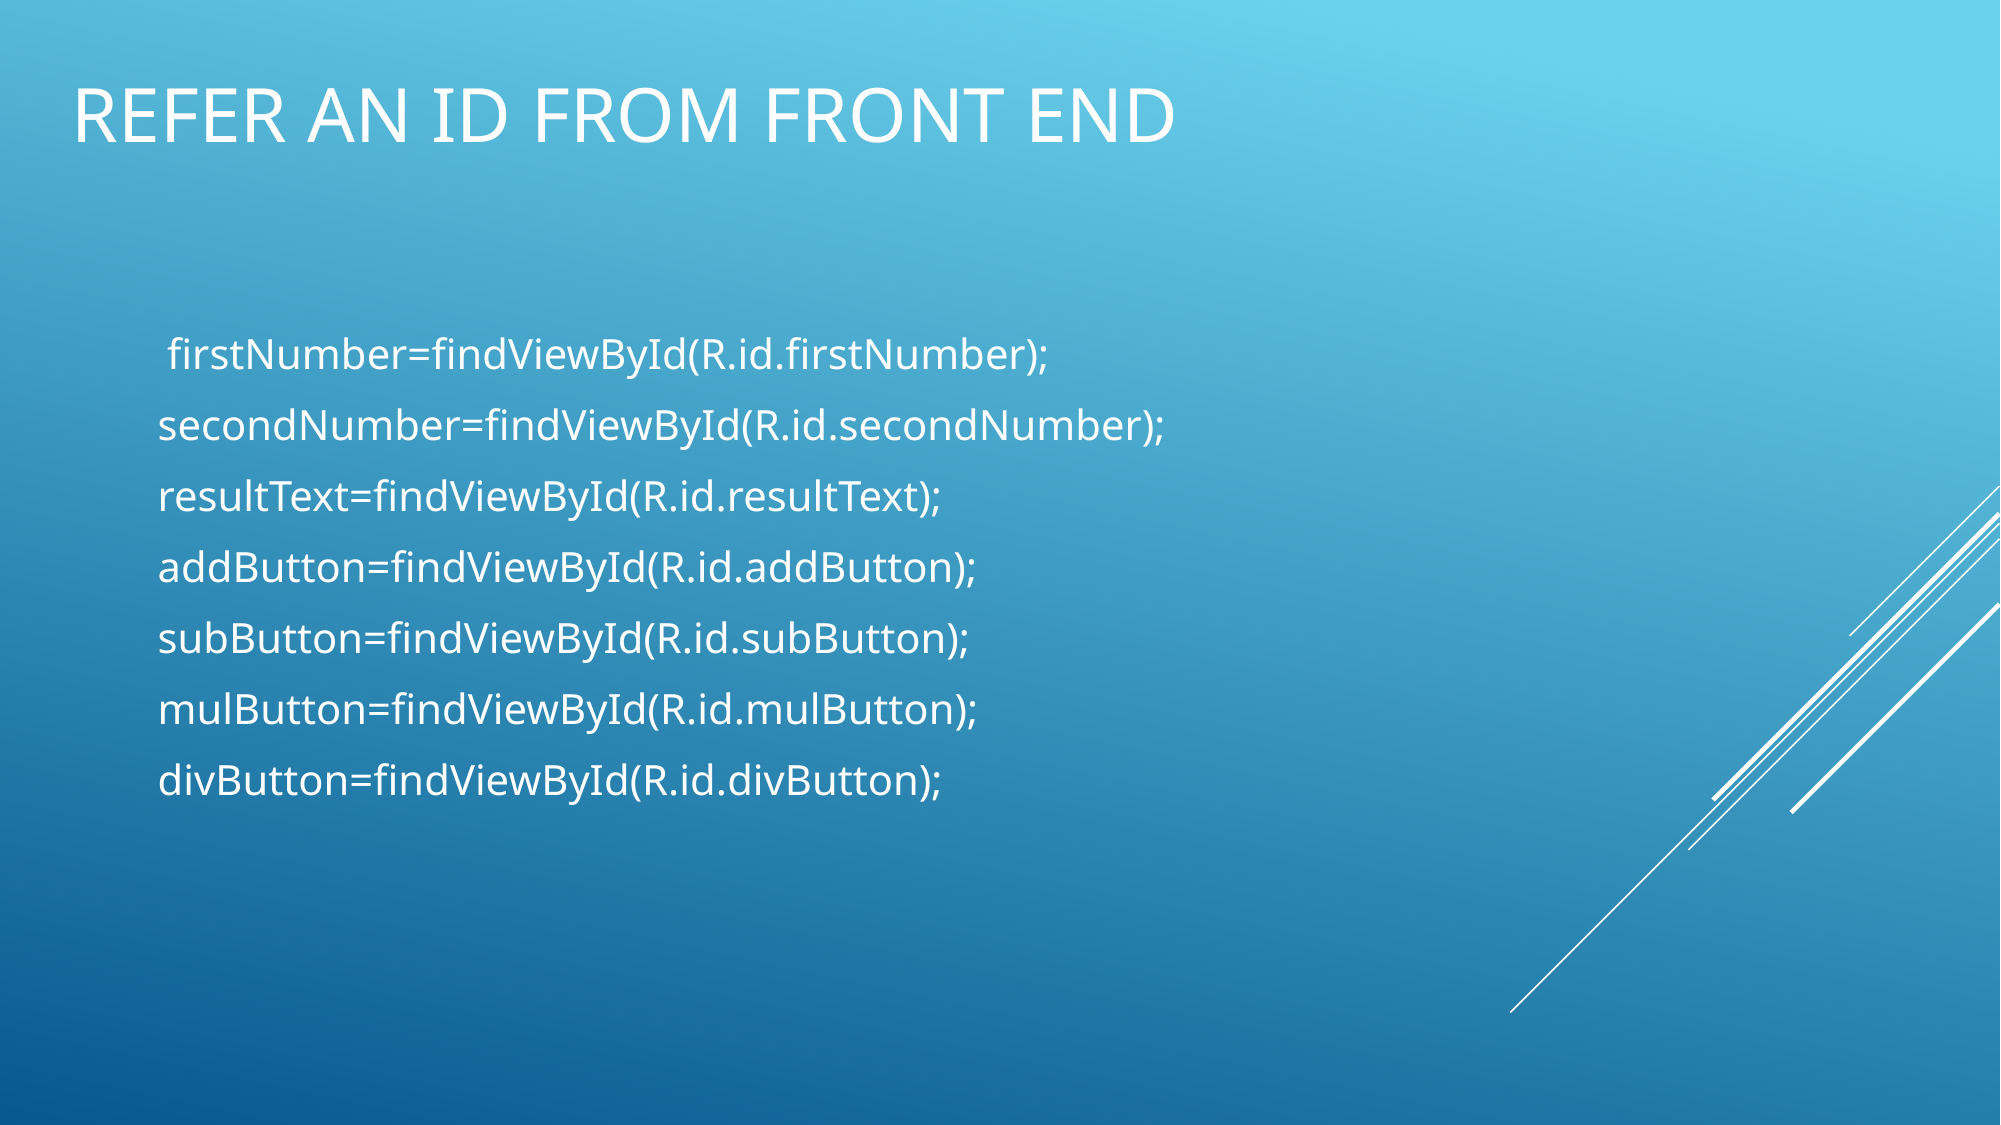

# Refer an id from front end
	 firstNumber=findViewById(R.id.firstNumber);
 secondNumber=findViewById(R.id.secondNumber);
 resultText=findViewById(R.id.resultText);
 addButton=findViewById(R.id.addButton);
 subButton=findViewById(R.id.subButton);
 mulButton=findViewById(R.id.mulButton);
 divButton=findViewById(R.id.divButton);